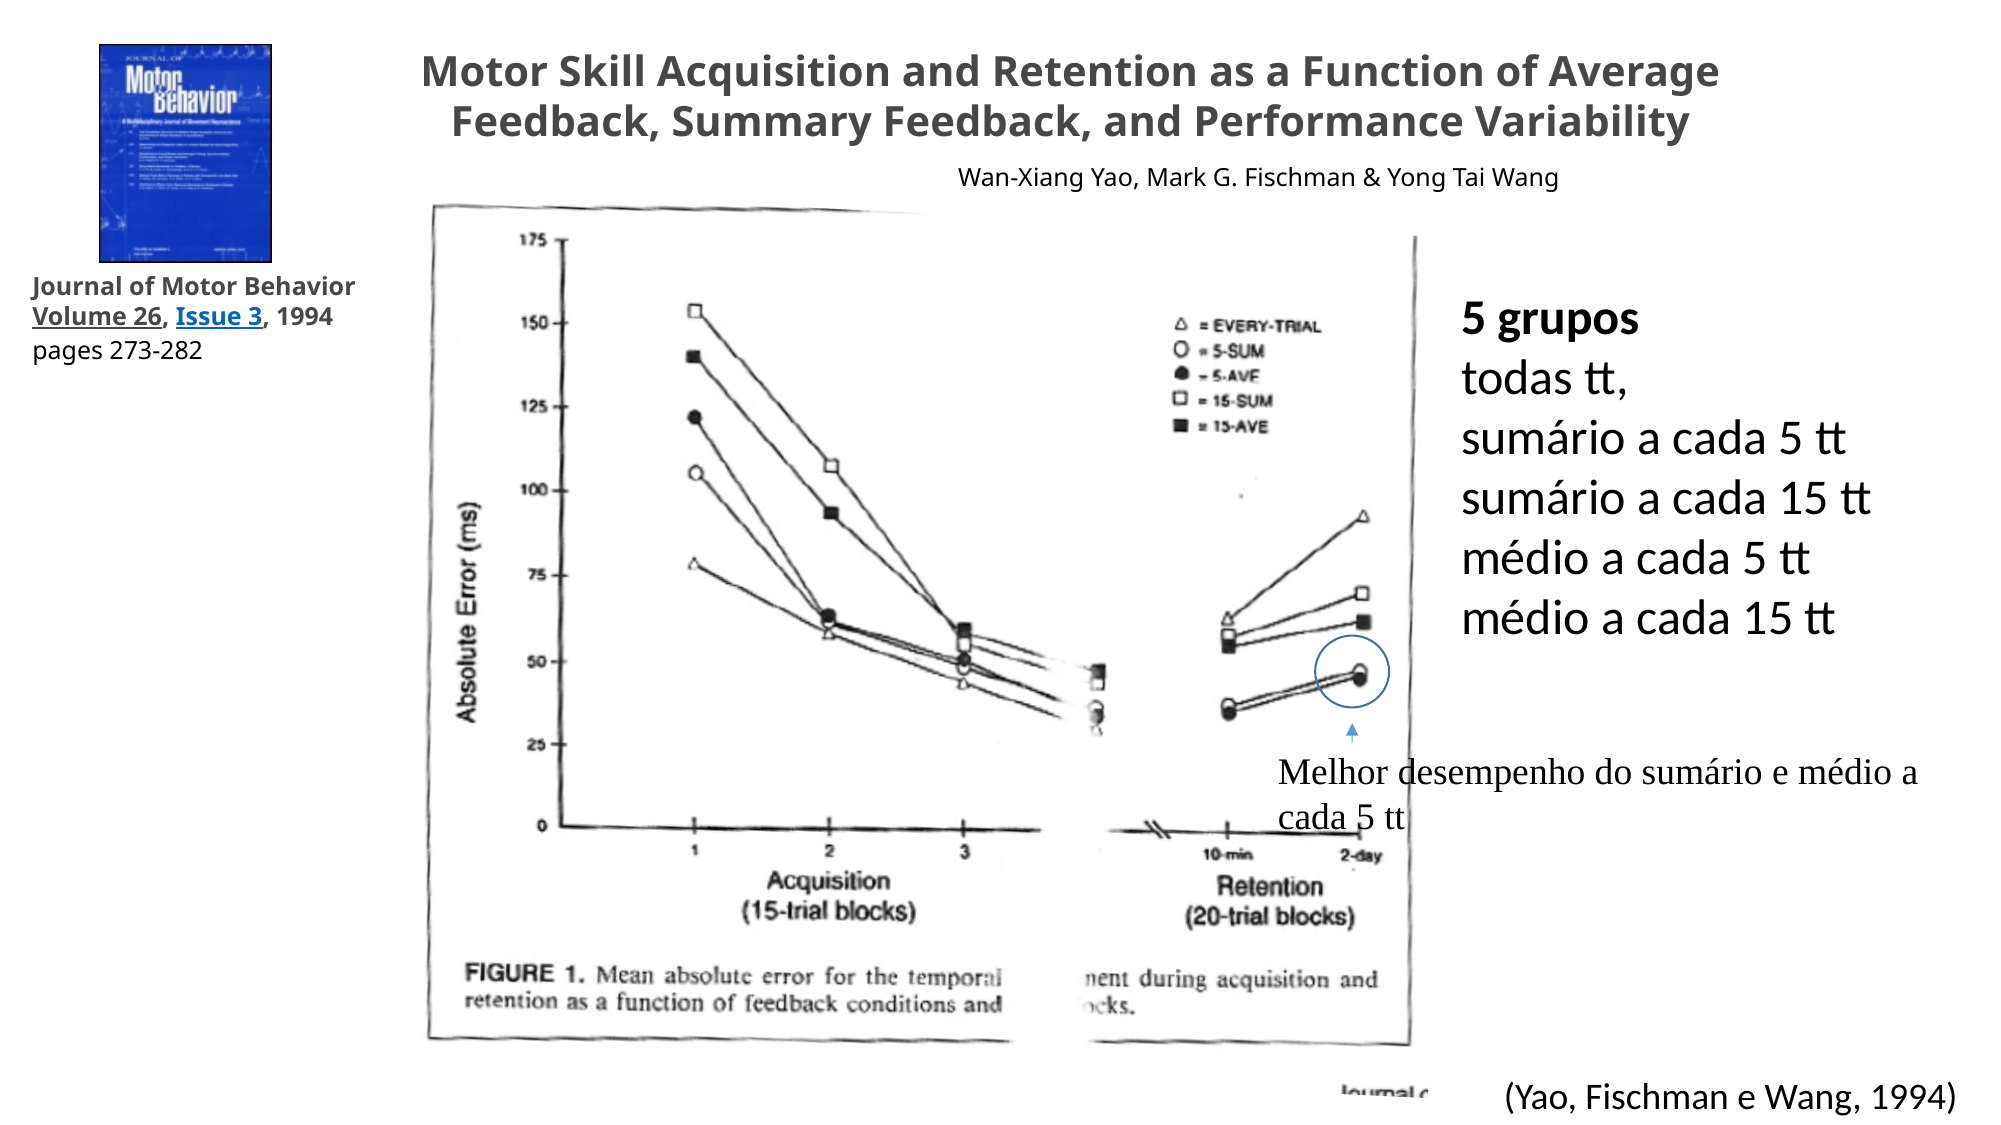

Motor Skill Acquisition and Retention as a Function of Average Feedback, Summary Feedback, and Performance Variability
Wan-Xiang Yao, Mark G. Fischman & Yong Tai Wang
Journal of Motor Behavior
Volume 26, Issue 3, 1994
pages 273-282
5 grupos
todas tt,
sumário a cada 5 tt
sumário a cada 15 tt
médio a cada 5 tt
médio a cada 15 tt
Melhor desempenho do sumário e médio a cada 5 tt
(Yao, Fischman e Wang, 1994)